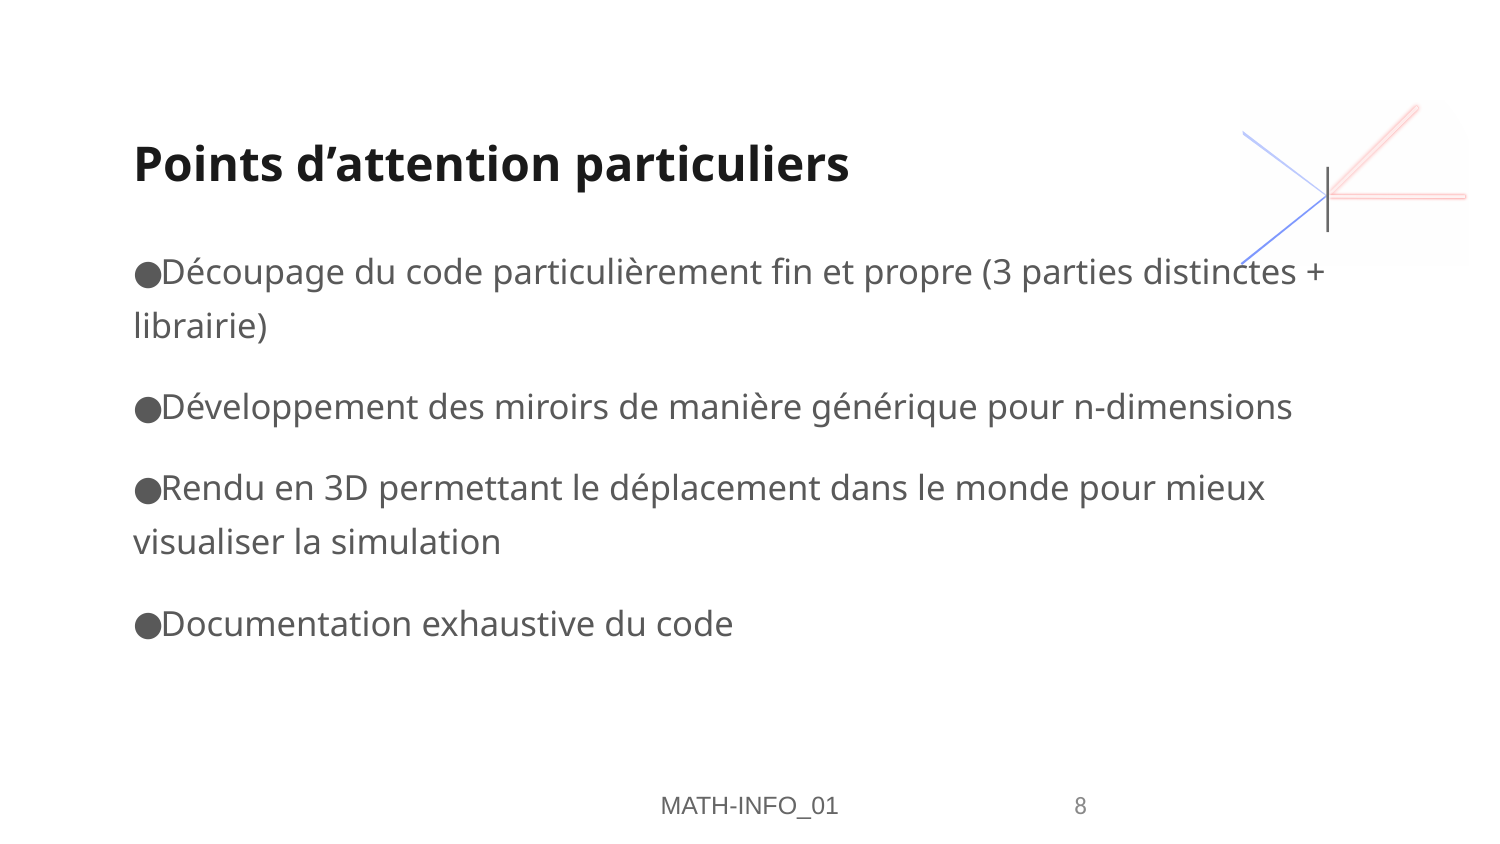

# Points d’attention particuliers
Découpage du code particulièrement fin et propre (3 parties distinctes + librairie)
Développement des miroirs de manière générique pour n-dimensions
Rendu en 3D permettant le déplacement dans le monde pour mieux visualiser la simulation
Documentation exhaustive du code
MATH-INFO_01